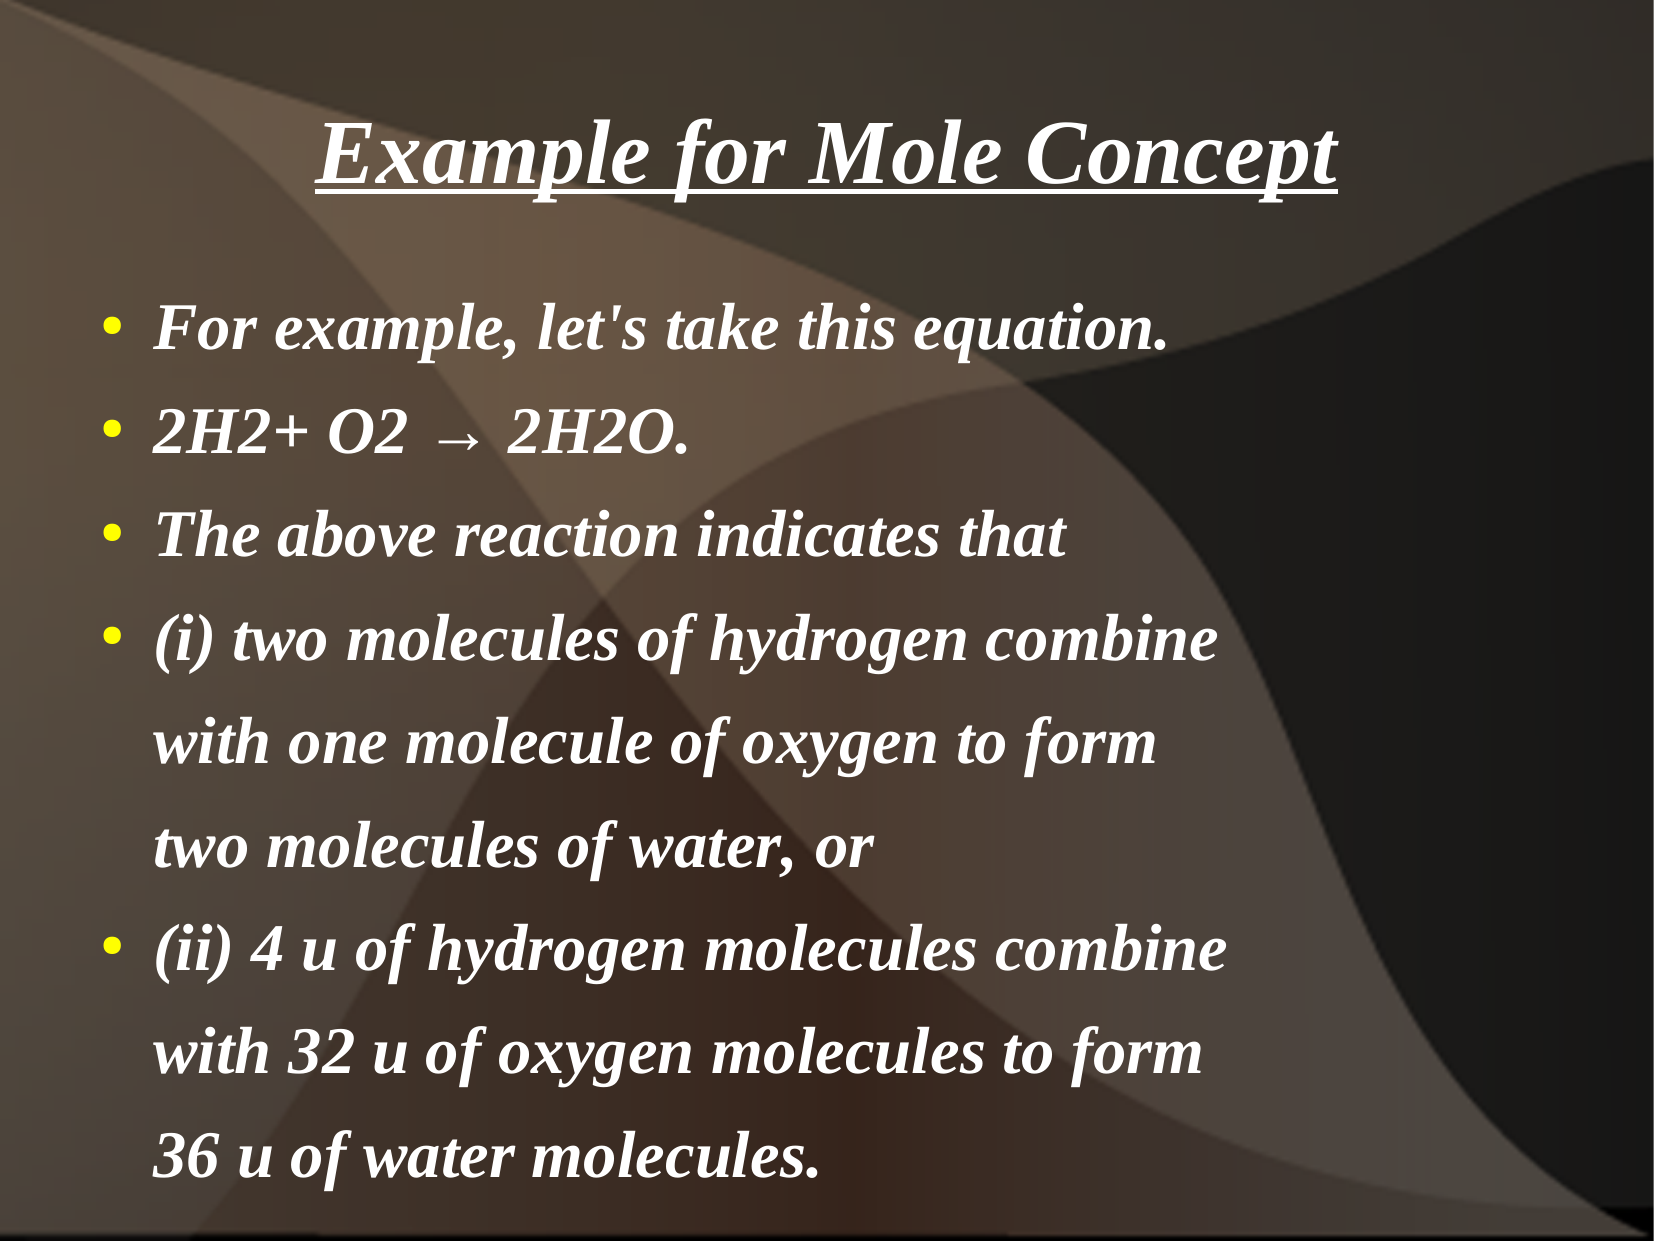

# Example for Mole Concept
For example, let's take this equation.
2H2+ O2 → 2H2O.
The above reaction indicates that
(i) two molecules of hydrogen combine
with one molecule of oxygen to form
two molecules of water, or
(ii) 4 u of hydrogen molecules combine
with 32 u of oxygen molecules to form
36 u of water molecules.